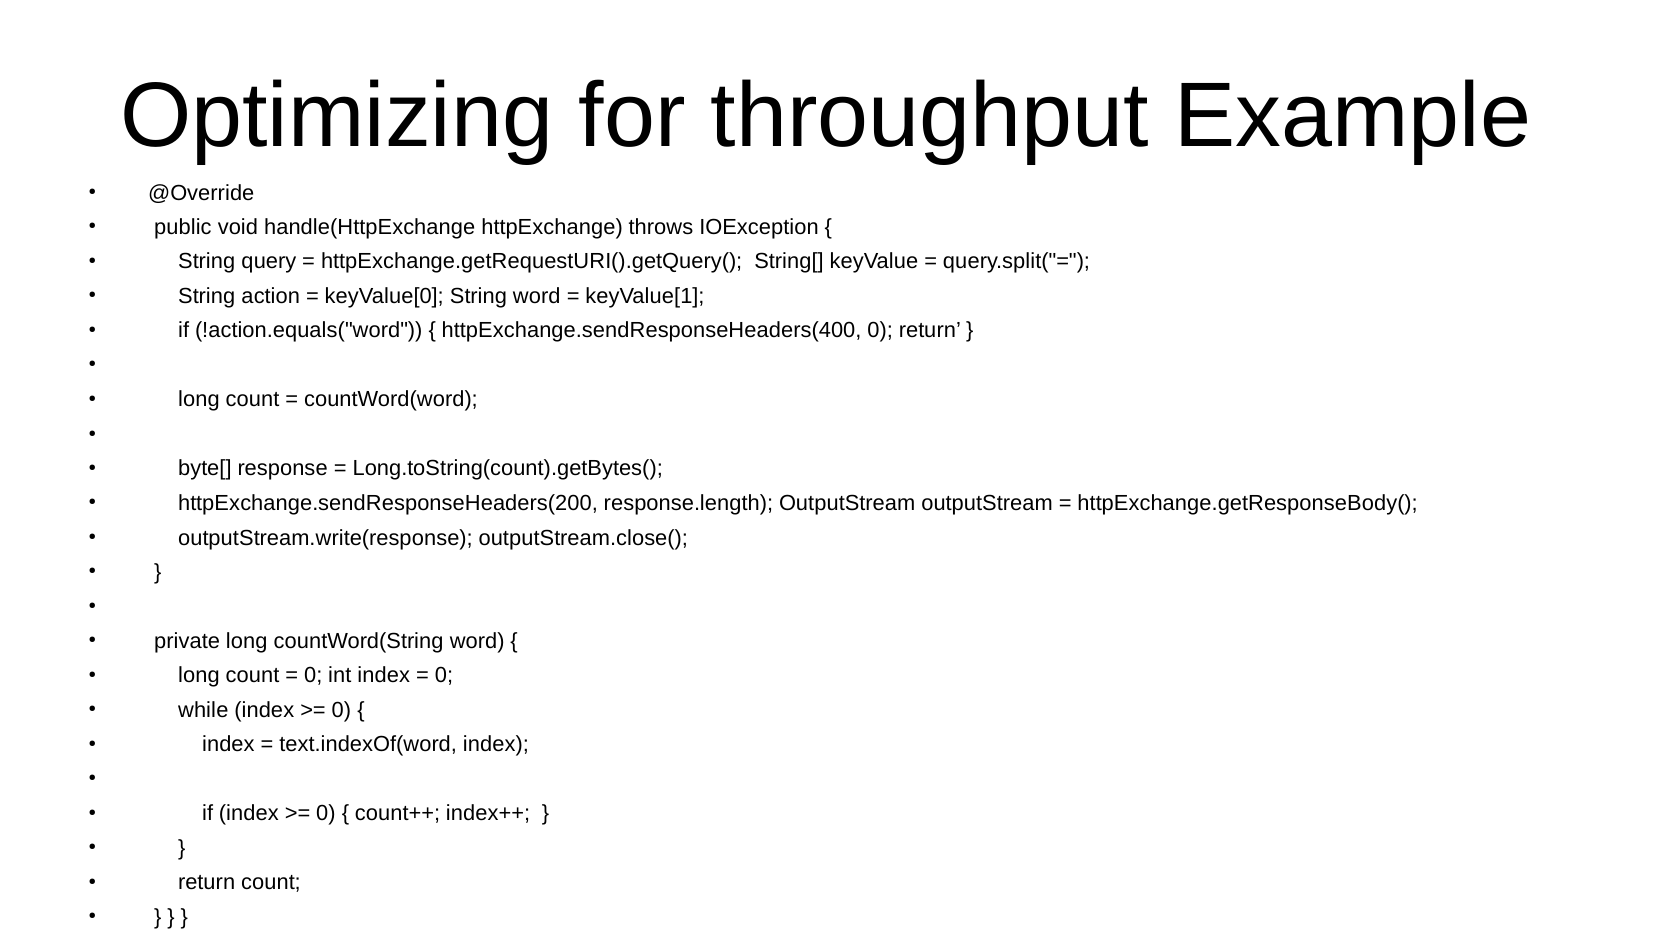

# Optimizing for throughput Example
 @Override
 public void handle(HttpExchange httpExchange) throws IOException {
 String query = httpExchange.getRequestURI().getQuery(); String[] keyValue = query.split("=");
 String action = keyValue[0]; String word = keyValue[1];
 if (!action.equals("word")) { httpExchange.sendResponseHeaders(400, 0); return’ }
 long count = countWord(word);
 byte[] response = Long.toString(count).getBytes();
 httpExchange.sendResponseHeaders(200, response.length); OutputStream outputStream = httpExchange.getResponseBody();
 outputStream.write(response); outputStream.close();
 }
 private long countWord(String word) {
 long count = 0; int index = 0;
 while (index >= 0) {
 index = text.indexOf(word, index);
 if (index >= 0) { count++; index++; }
 }
 return count;
 } } }